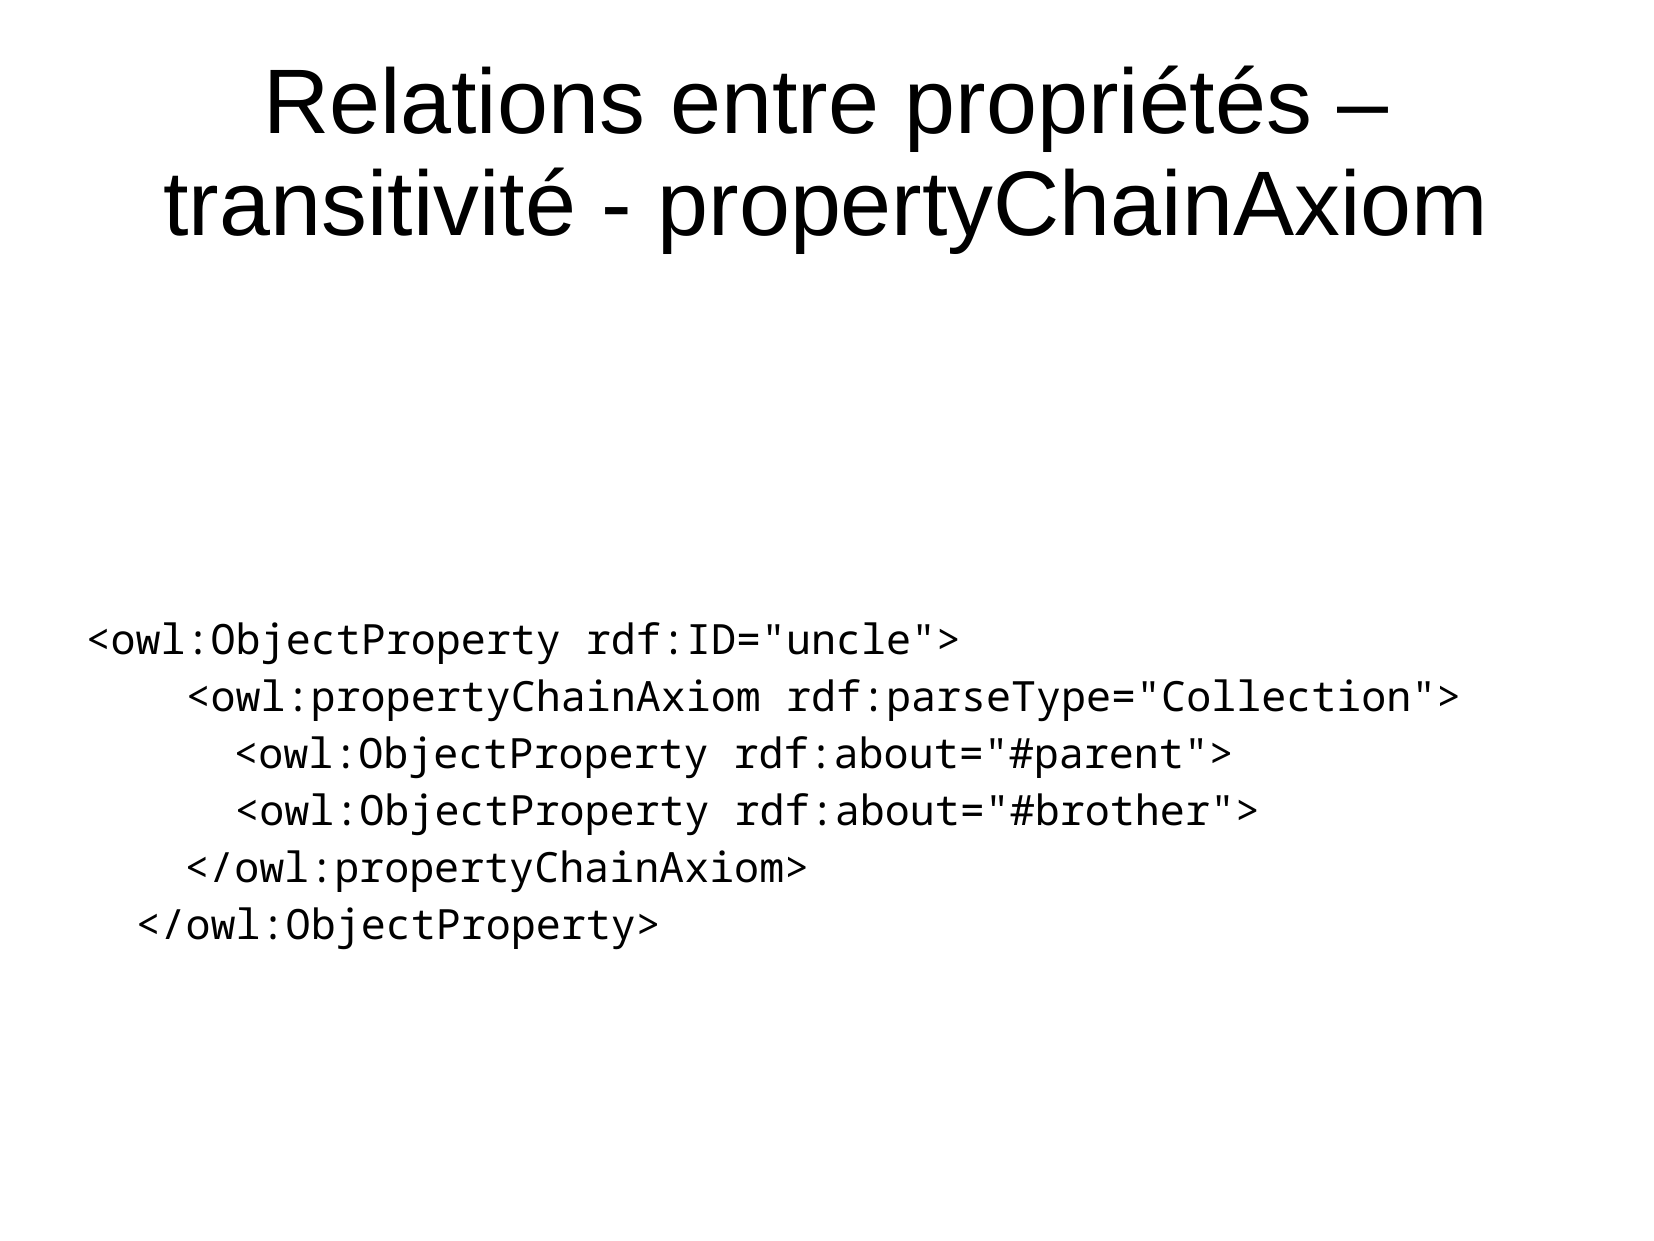

# Relations entre propriétés – transitivité - propertyChainAxiom
<owl:ObjectProperty rdf:ID="uncle">
 <owl:propertyChainAxiom rdf:parseType="Collection">
	 	<owl:ObjectProperty rdf:about="#parent">
	 <owl:ObjectProperty rdf:about="#brother">
	 </owl:propertyChainAxiom>
 </owl:ObjectProperty>